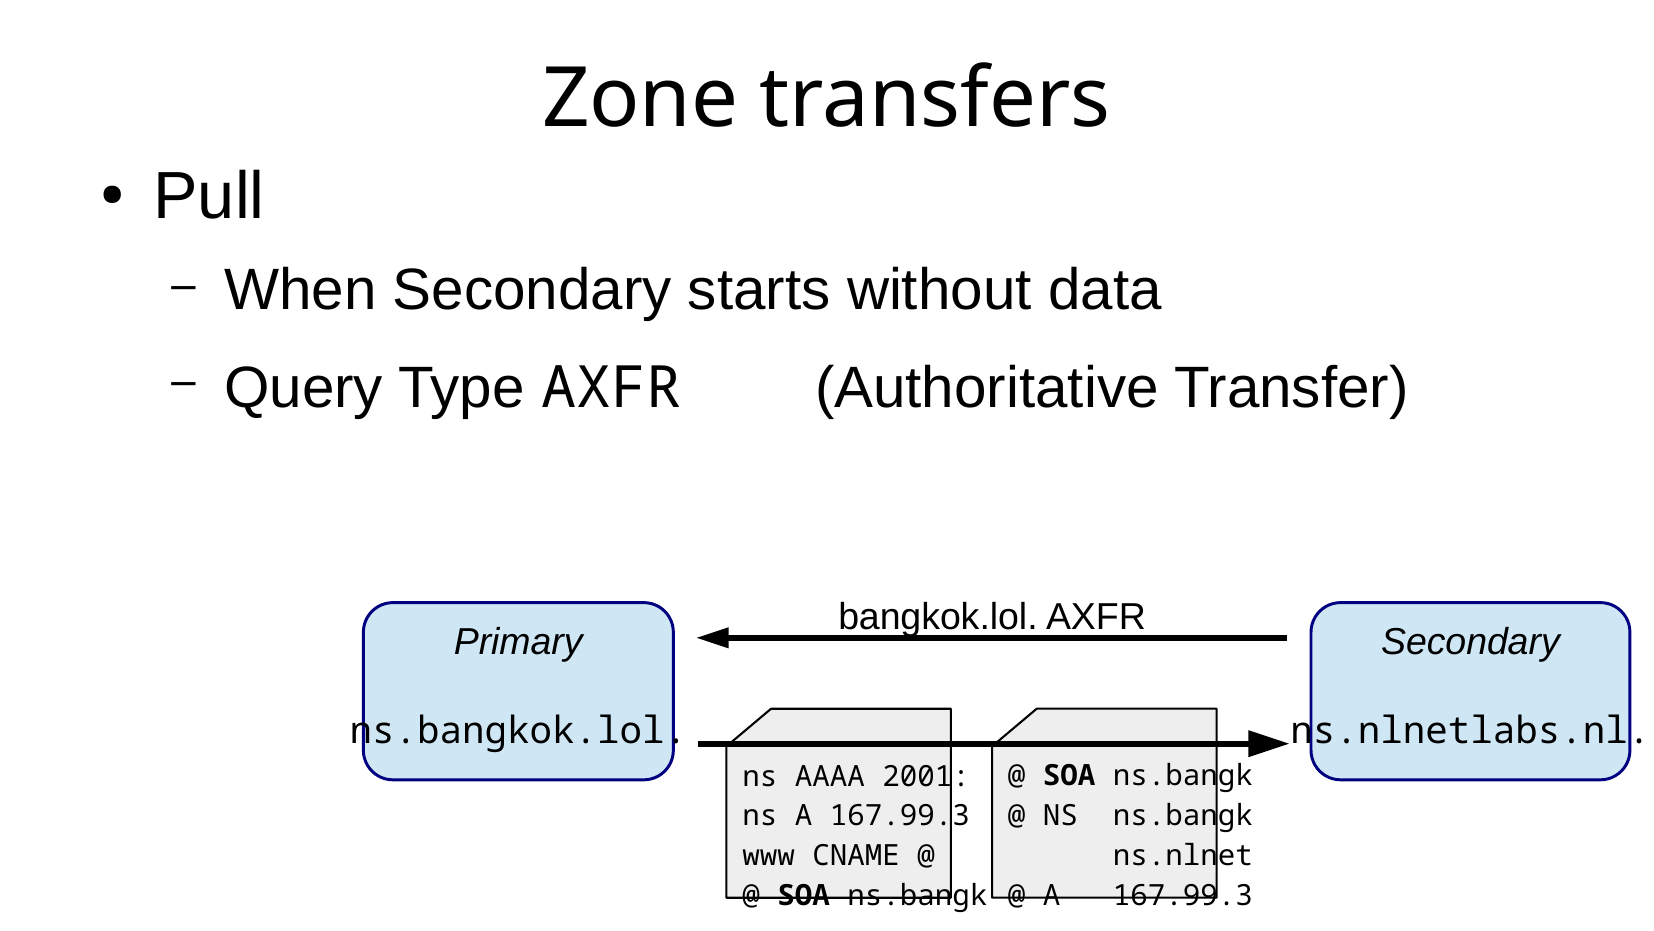

Zone transfers
# Pull
When Secondary starts without data
Query Type AXFR		(Authoritative Transfer)
Primary
ns.bangkok.lol.
Secondary
ns.nlnetlabs.nl.
bangkok.lol. AXFR
@ SOA ns.bangk
@ NS ns.bangk
 ns.nlnet
@ A 167.99.3
ns AAAA 2001:
ns A 167.99.3
www CNAME @
@ SOA ns.bangk